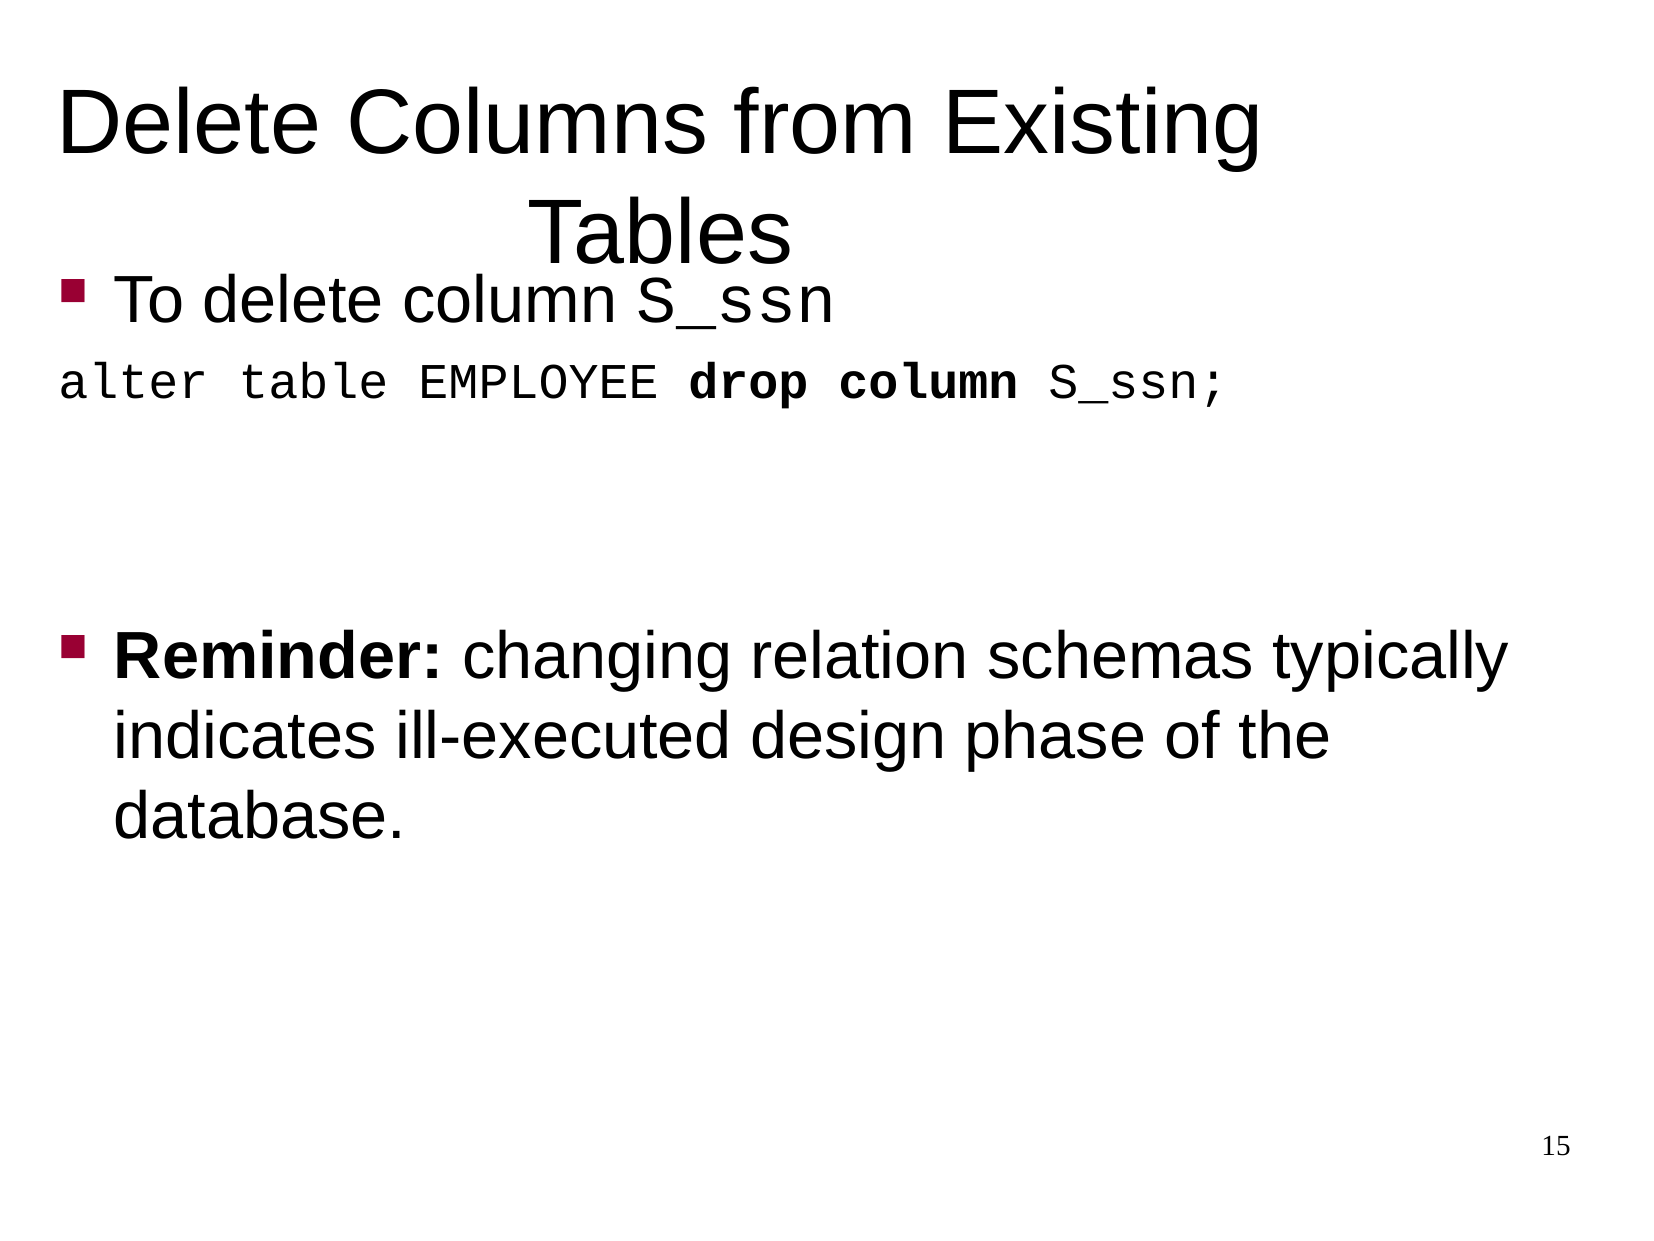

# Delete Columns from Existing Tables
To delete column S_ssn
alter table EMPLOYEE drop column S_ssn;
Reminder: changing relation schemas typically indicates ill-executed design phase of the database.
15